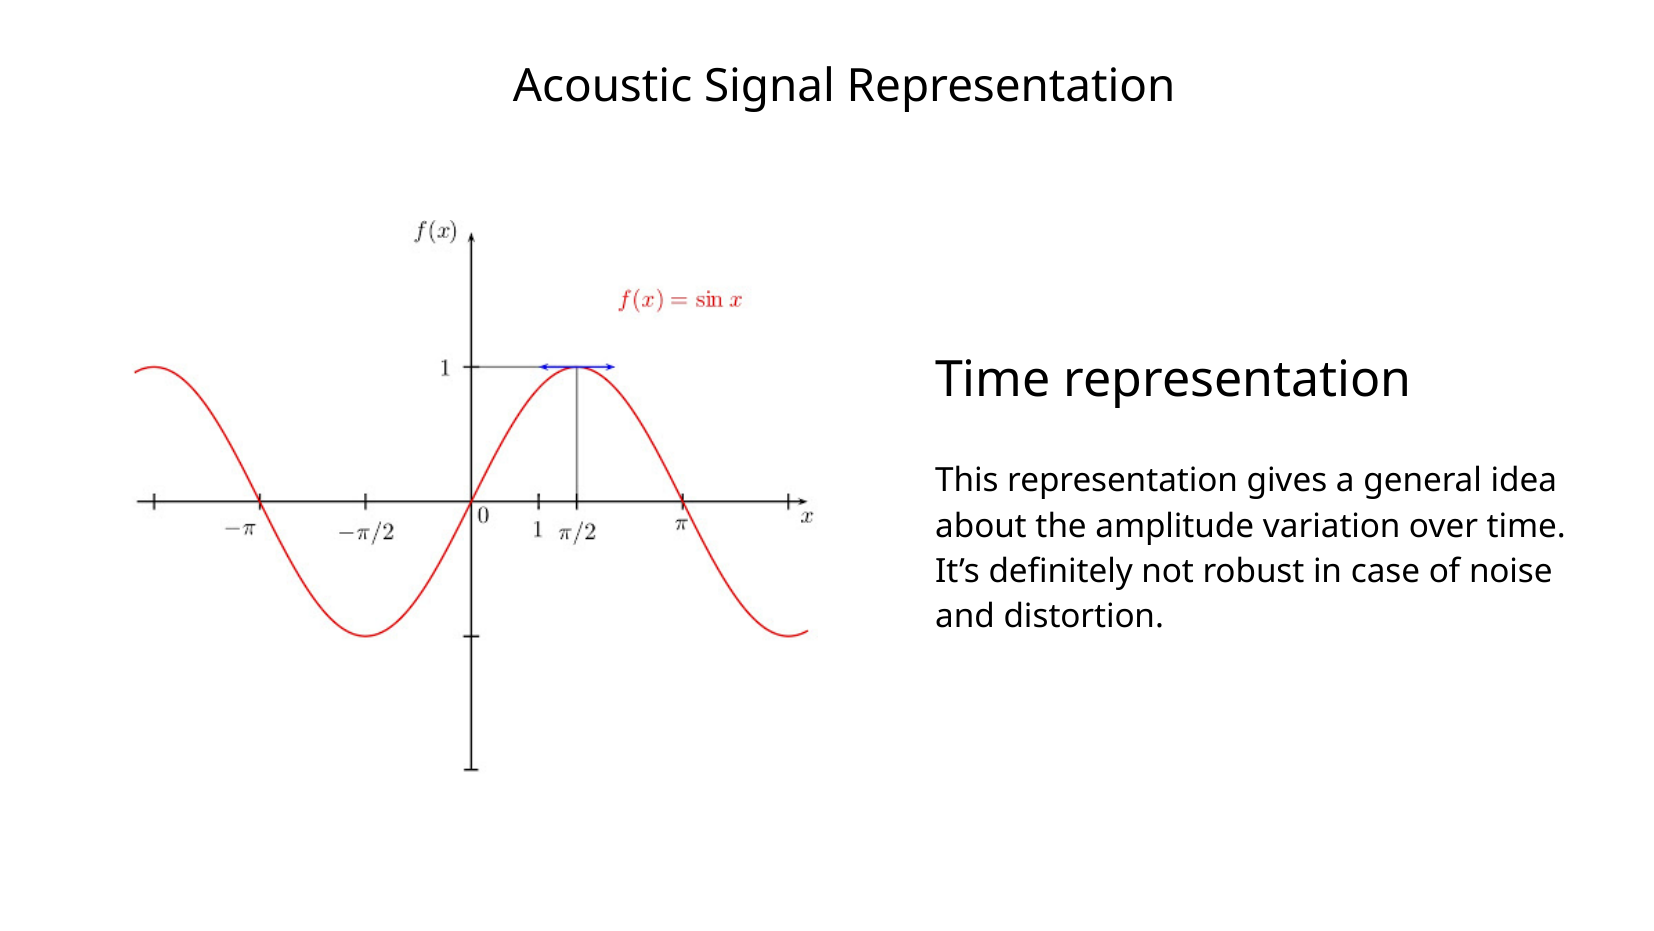

Acoustic Signal Representation
Time representation
This representation gives a general idea about the amplitude variation over time.
It’s definitely not robust in case of noise and distortion.